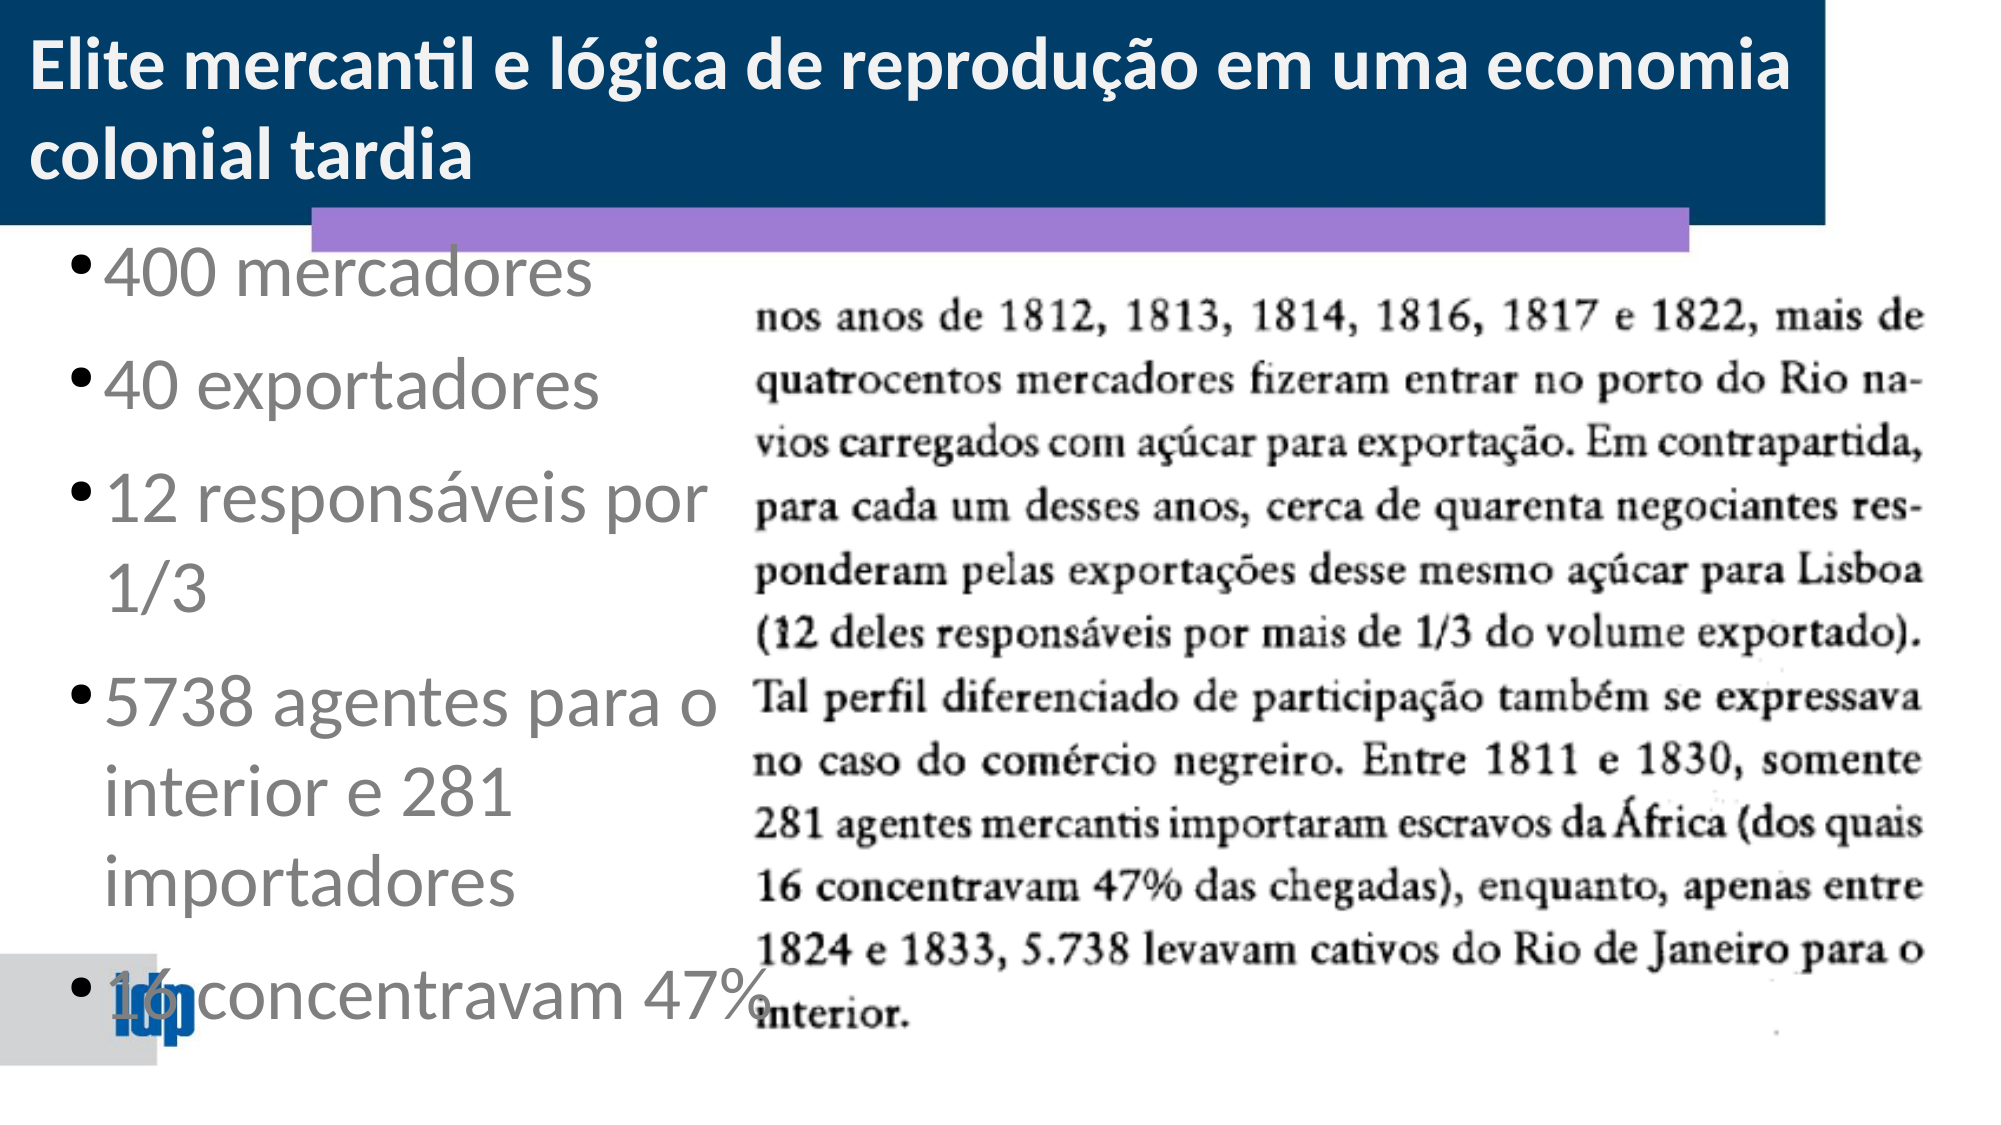

Elite mercantil e lógica de reprodução em uma economia colonial tardia
400 mercadores
40 exportadores
12 responsáveis por 1/3
5738 agentes para o interior e 281 importadores
16 concentravam 47%